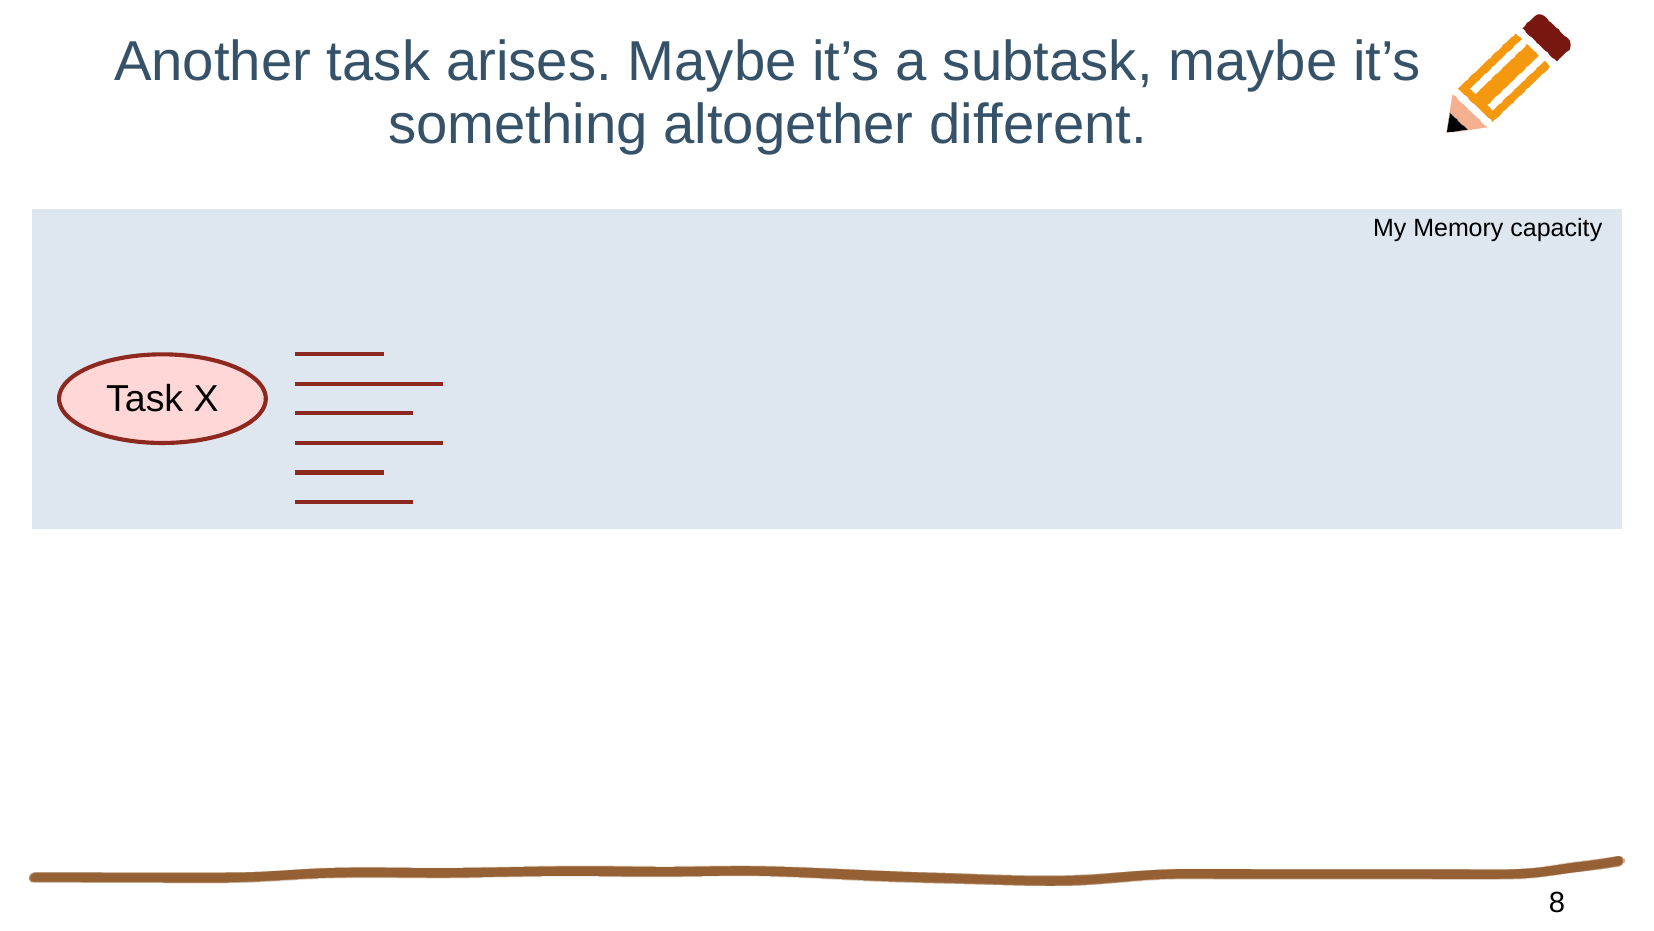

# Another task arises. Maybe it’s a subtask, maybe it’s something altogether different.
My Memory capacity
Task X
8